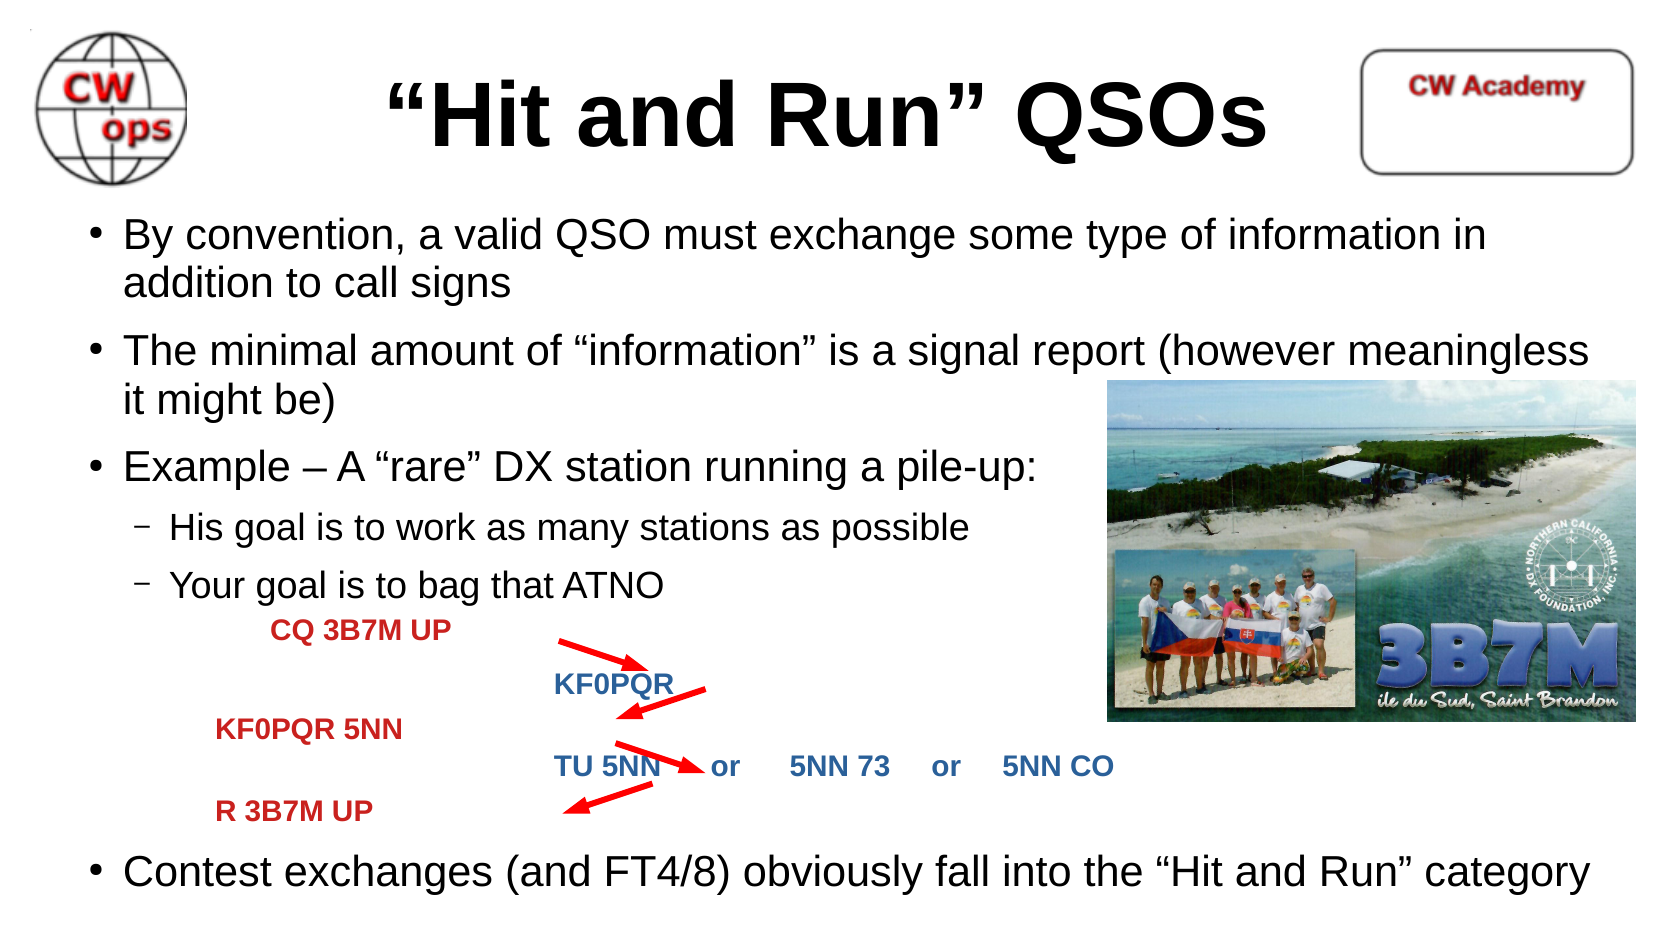

# “Hit and Run” QSOs
By convention, a valid QSO must exchange some type of information in addition to call signs
The minimal amount of “information” is a signal report (however meaningless it might be)
Example – A “rare” DX station running a pile-up:
His goal is to work as many stations as possible
Your goal is to bag that ATNO
		 CQ 3B7M UP
 KF0PQR
KF0PQR 5NN
 TU 5NN or 5NN 73 or 5NN CO
R 3B7M UP
Contest exchanges (and FT4/8) obviously fall into the “Hit and Run” category